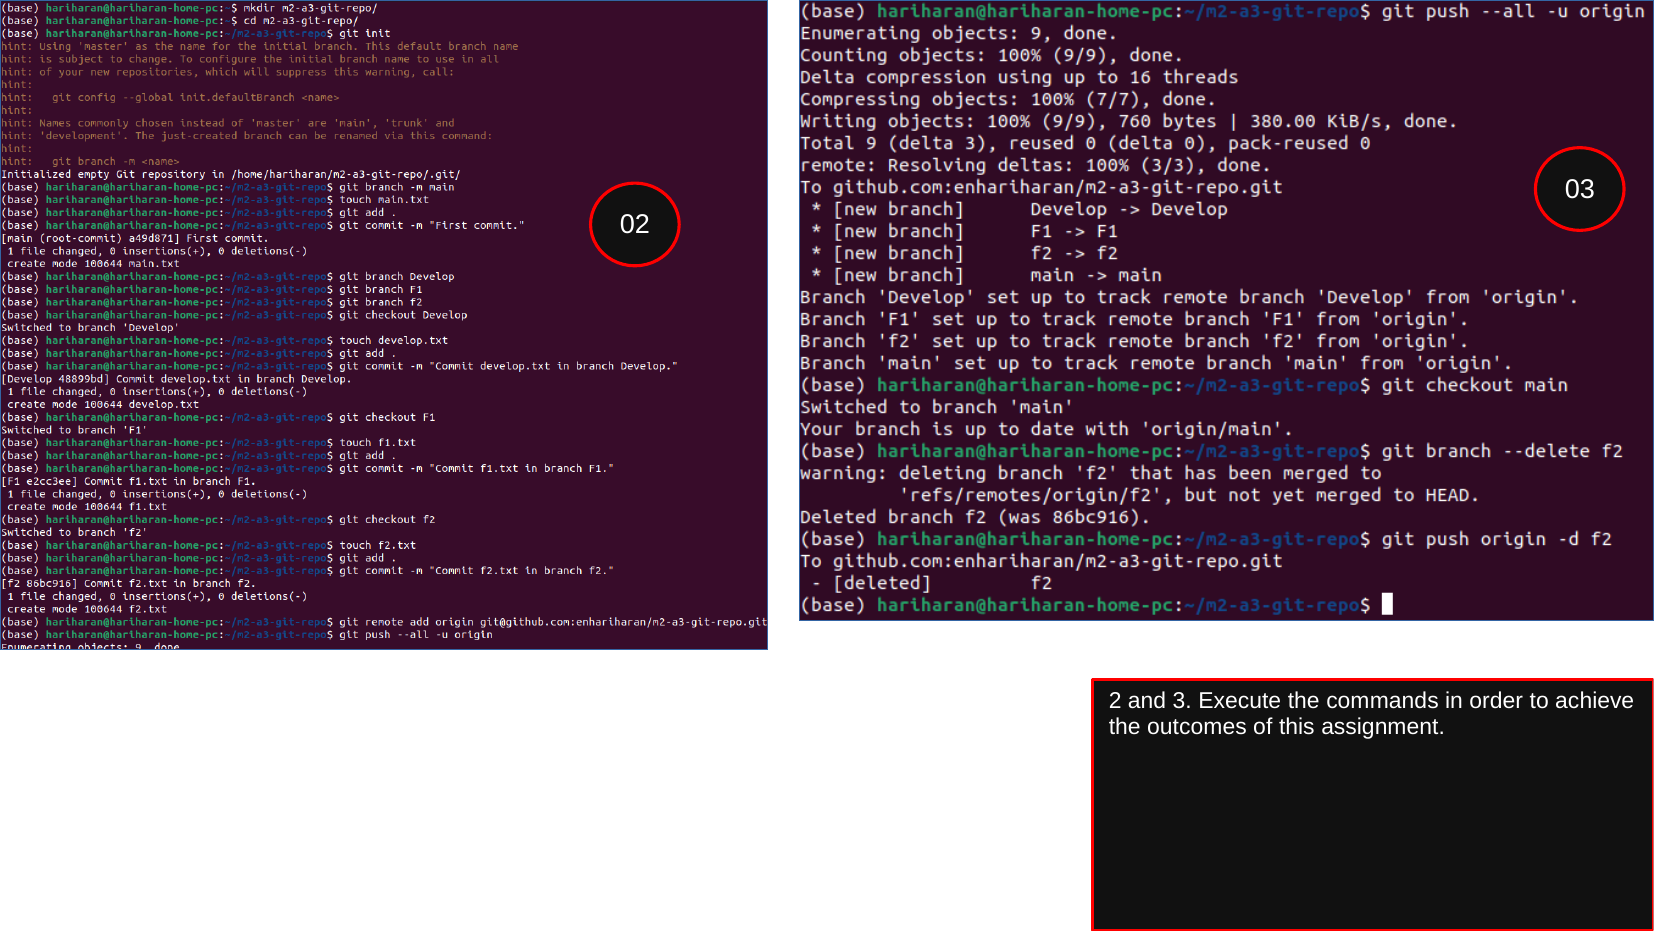

03
02
2 and 3. Execute the commands in order to achieve the outcomes of this assignment.